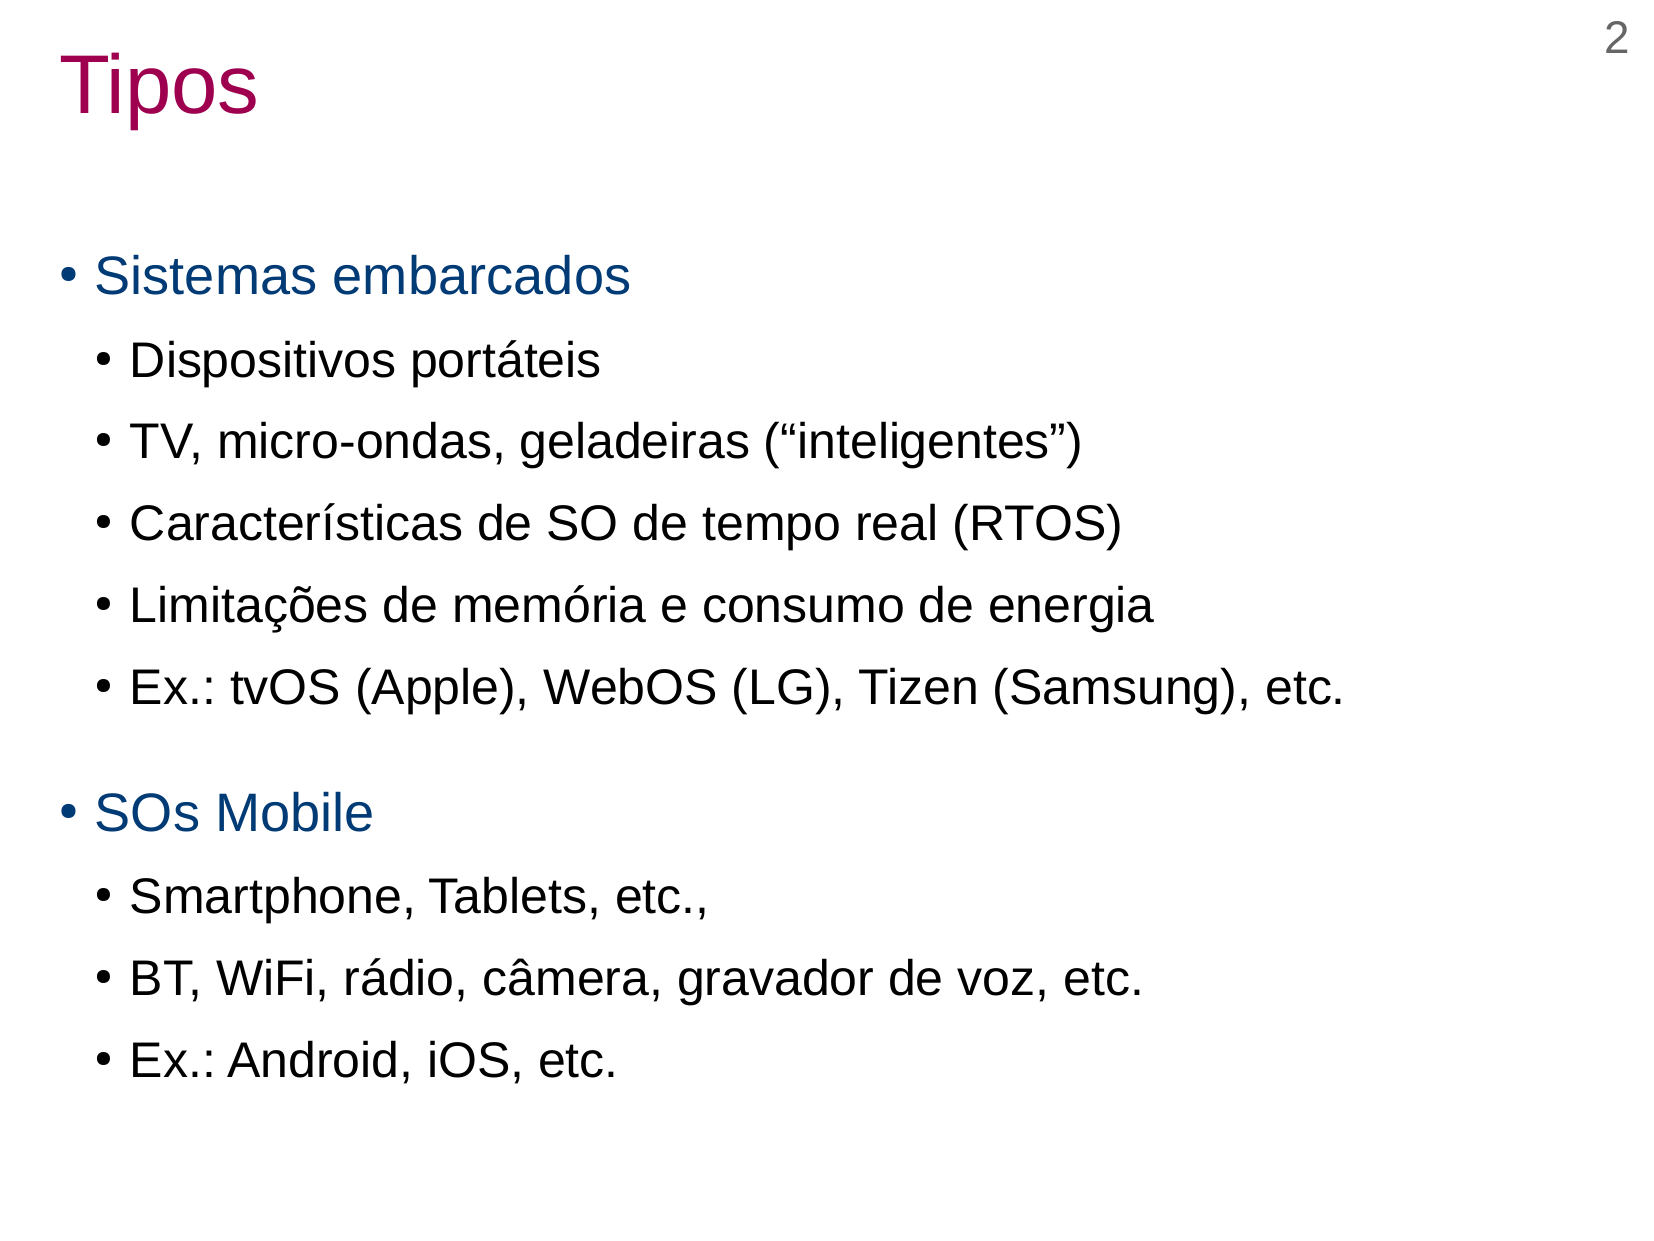

2
# Tipos
Sistemas embarcados
Dispositivos portáteis
TV, micro-ondas, geladeiras (“inteligentes”)
Características de SO de tempo real (RTOS)
Limitações de memória e consumo de energia
Ex.: tvOS (Apple), WebOS (LG), Tizen (Samsung), etc.
SOs Mobile
Smartphone, Tablets, etc.,
BT, WiFi, rádio, câmera, gravador de voz, etc.
Ex.: Android, iOS, etc.